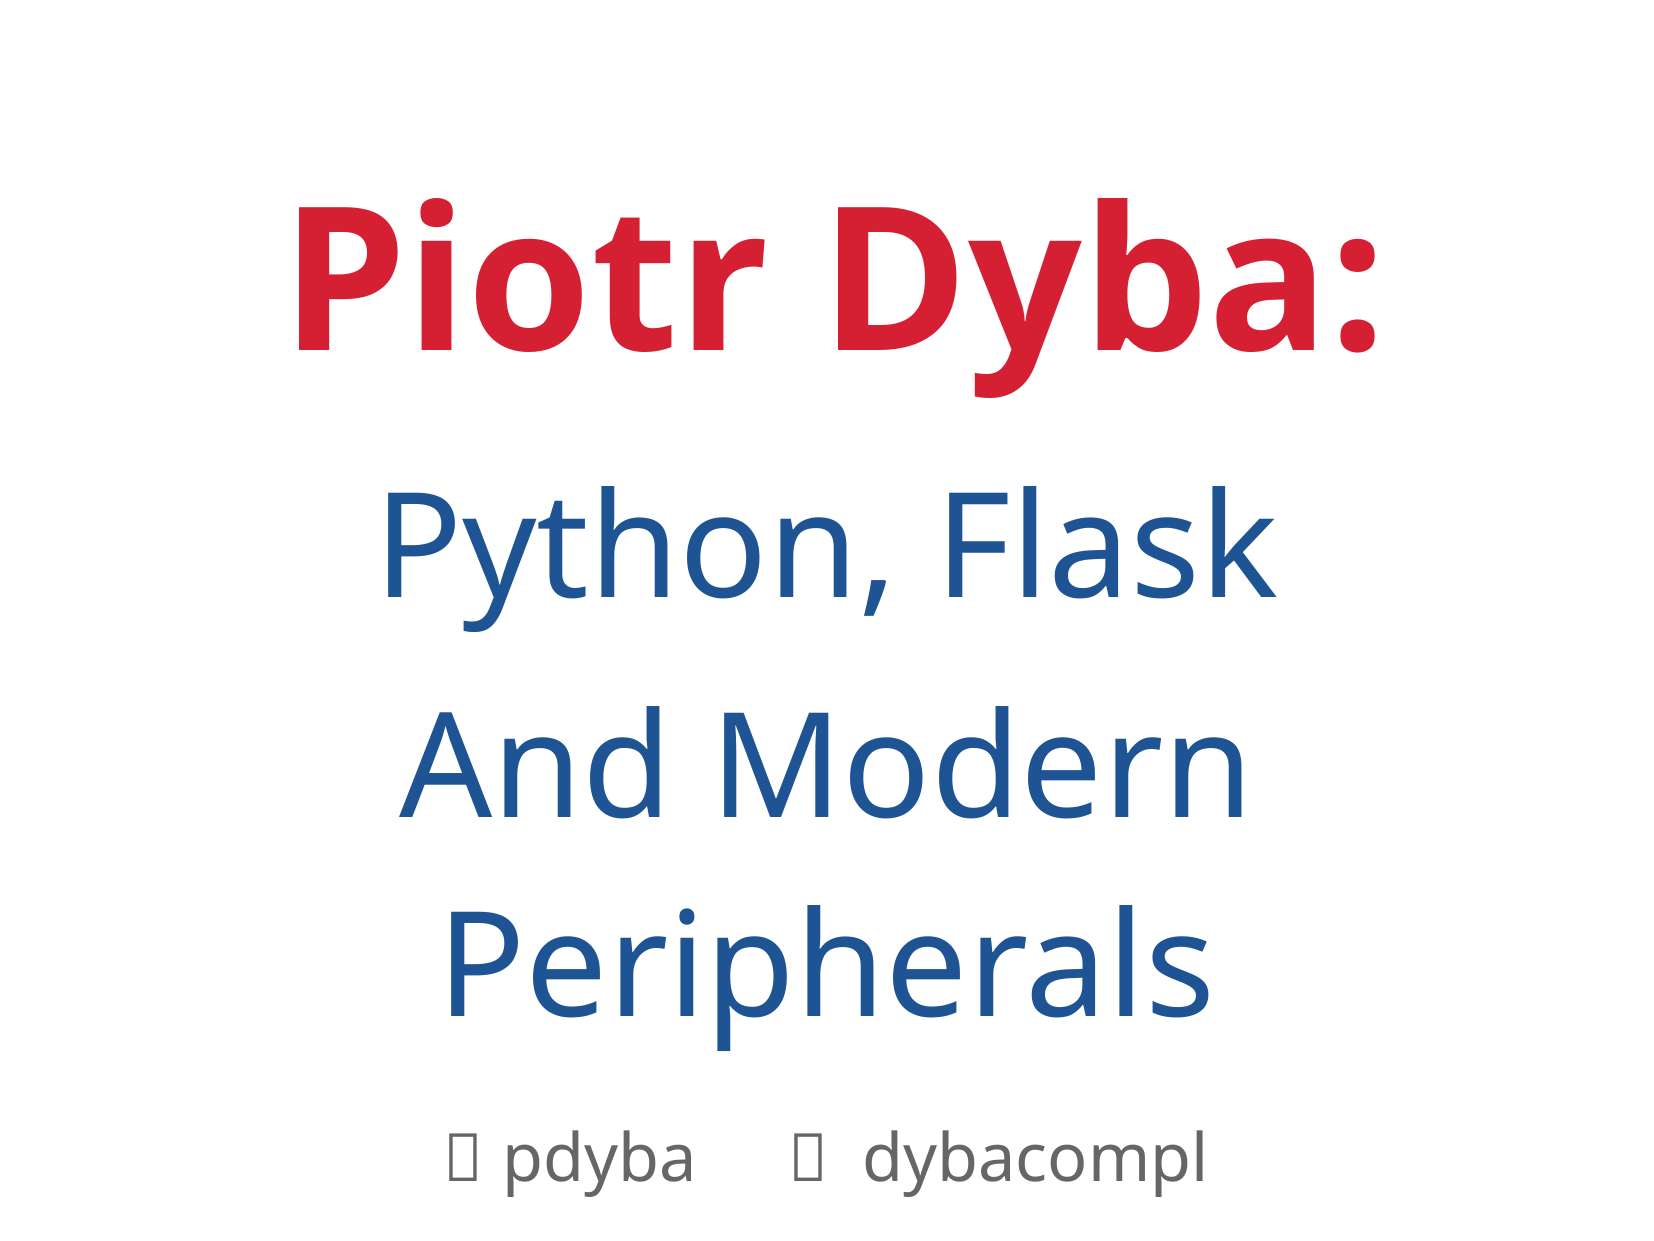

Piotr Dyba:
# Python, Flask
And Modern Peripherals
 pdyba  dybacompl